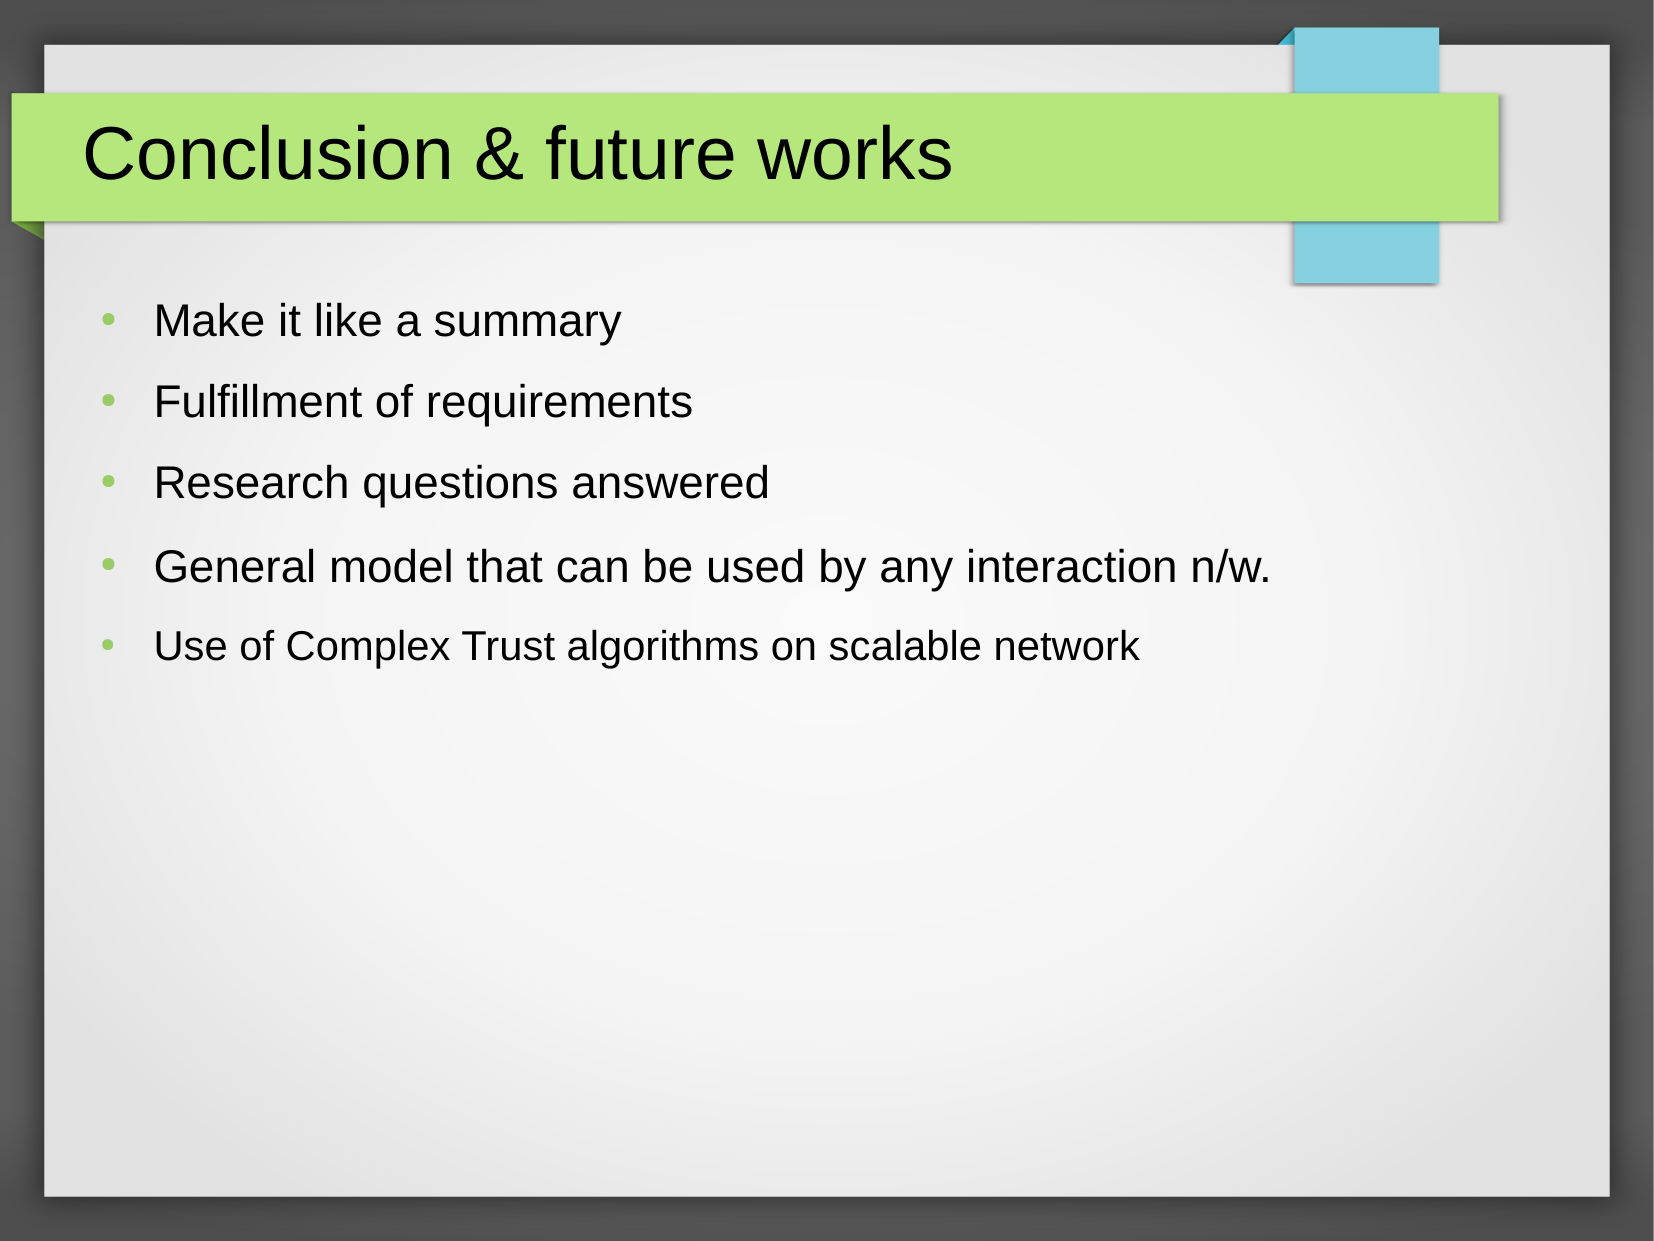

# Conclusion & future works
Make it like a summary
Fulfillment of requirements
Research questions answered
General model that can be used by any interaction n/w.
Use of Complex Trust algorithms on scalable network